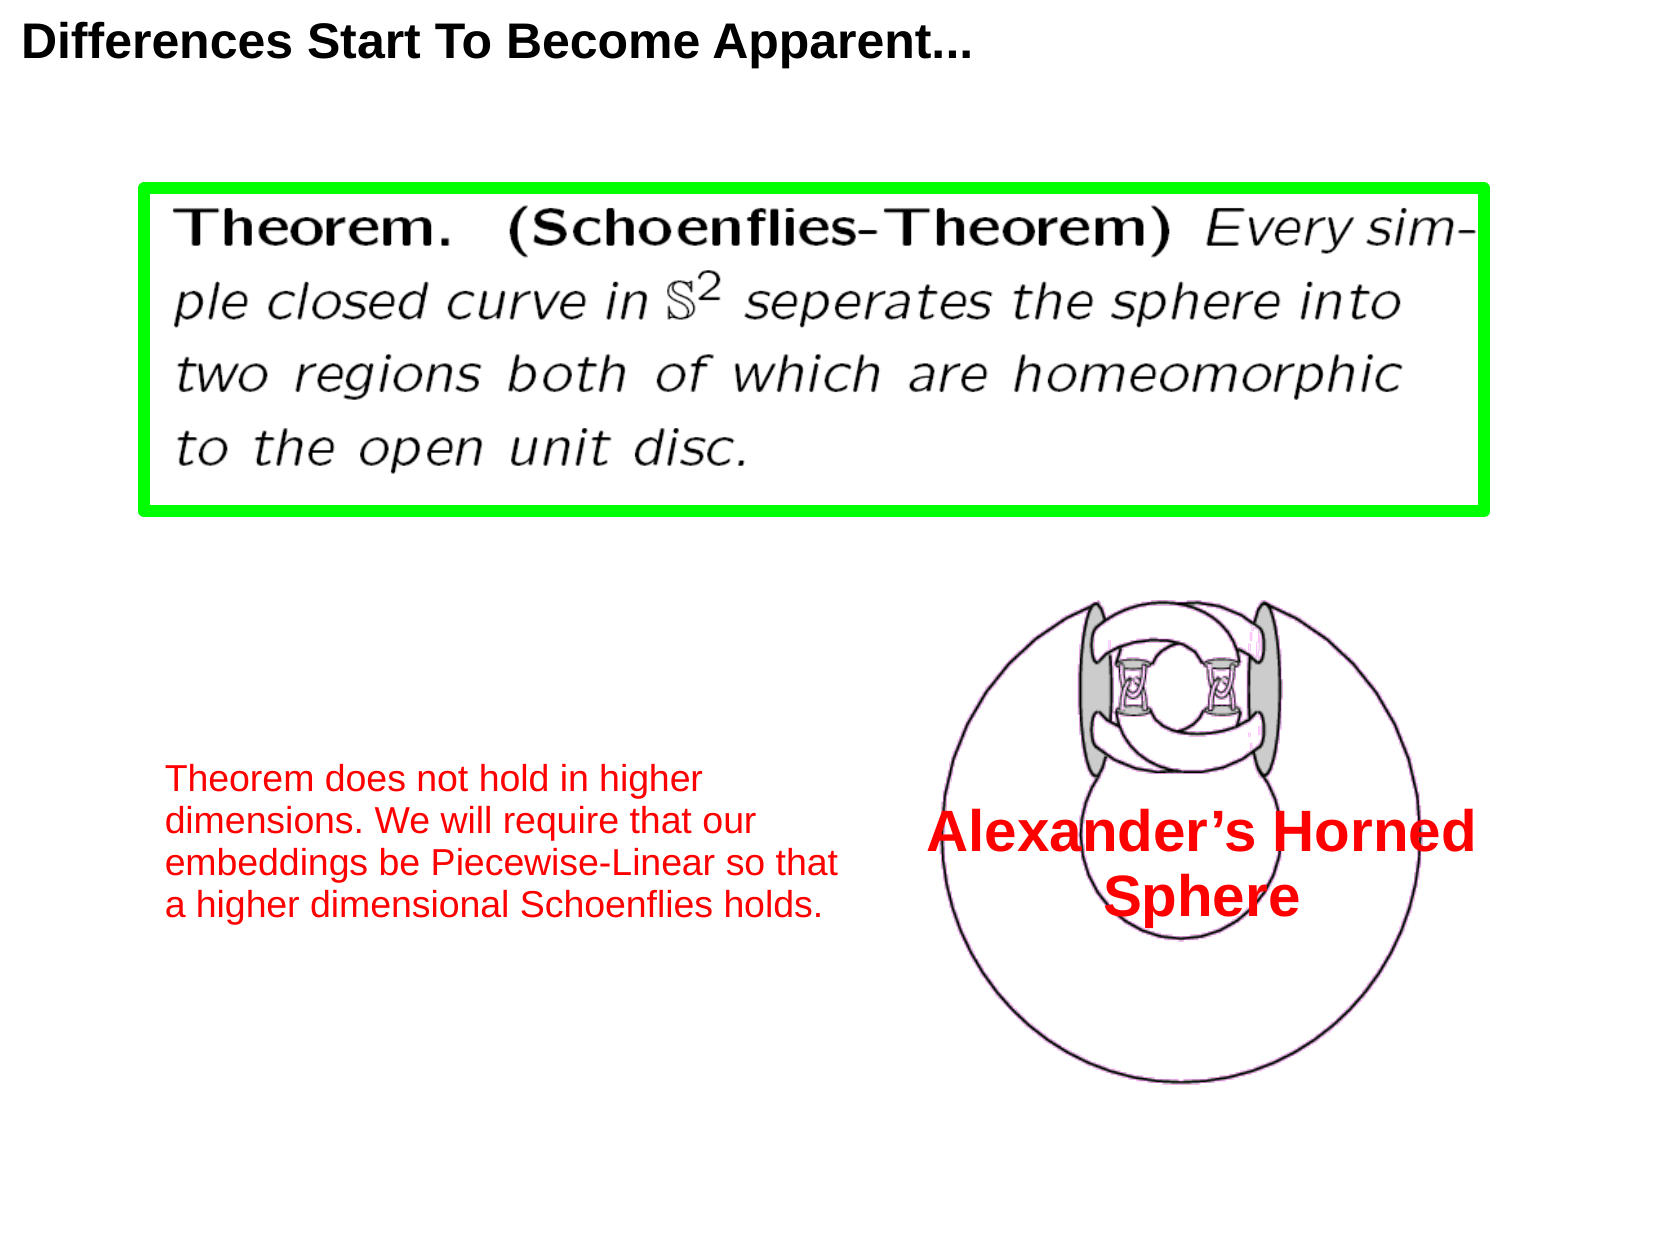

Differences Start To Become Apparent...
Theorem does not hold in higher
dimensions. We will require that our
embeddings be Piecewise-Linear so that
a higher dimensional Schoenflies holds.
Alexander’s Horned
Sphere